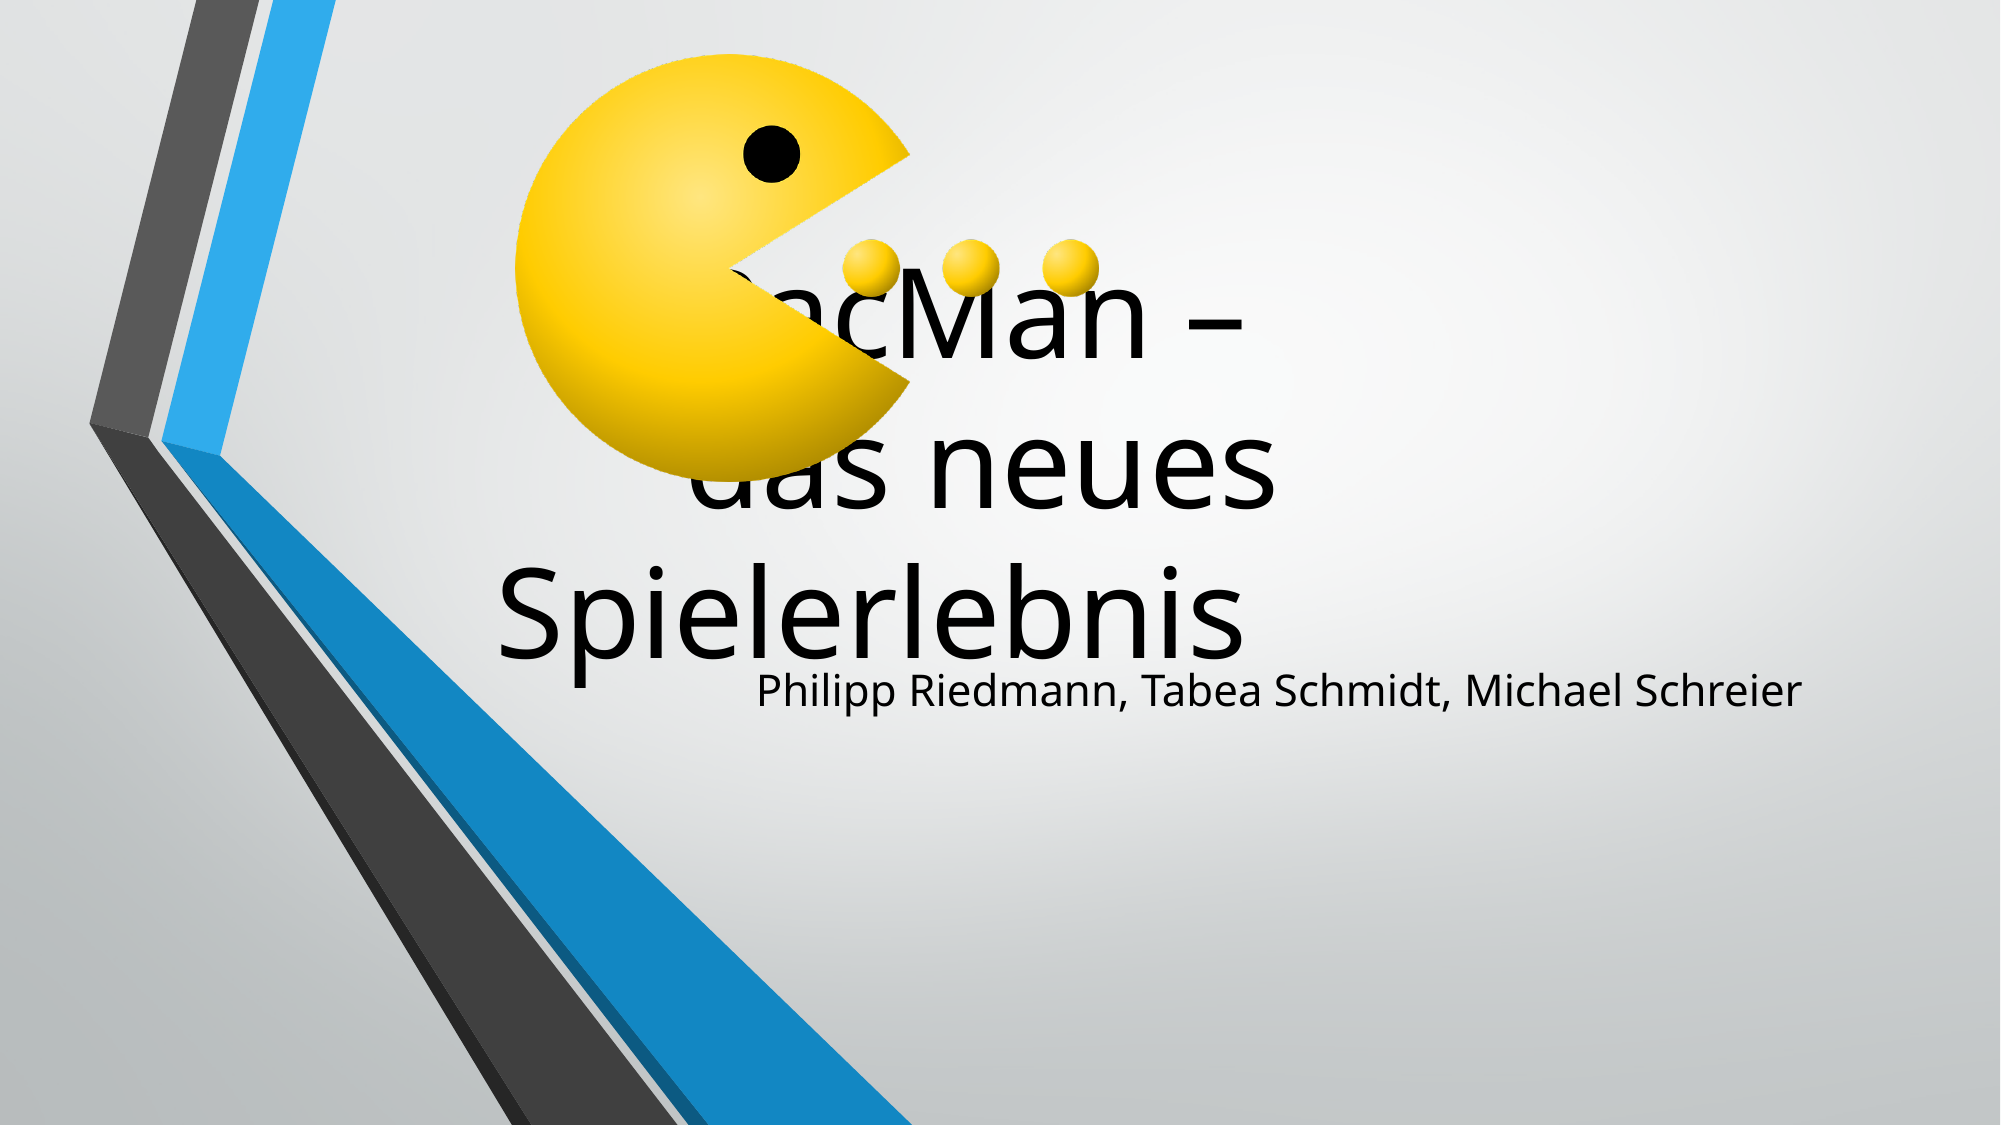

# PacMan – das neues Spielerlebnis
Philipp Riedmann, Tabea Schmidt, Michael Schreier